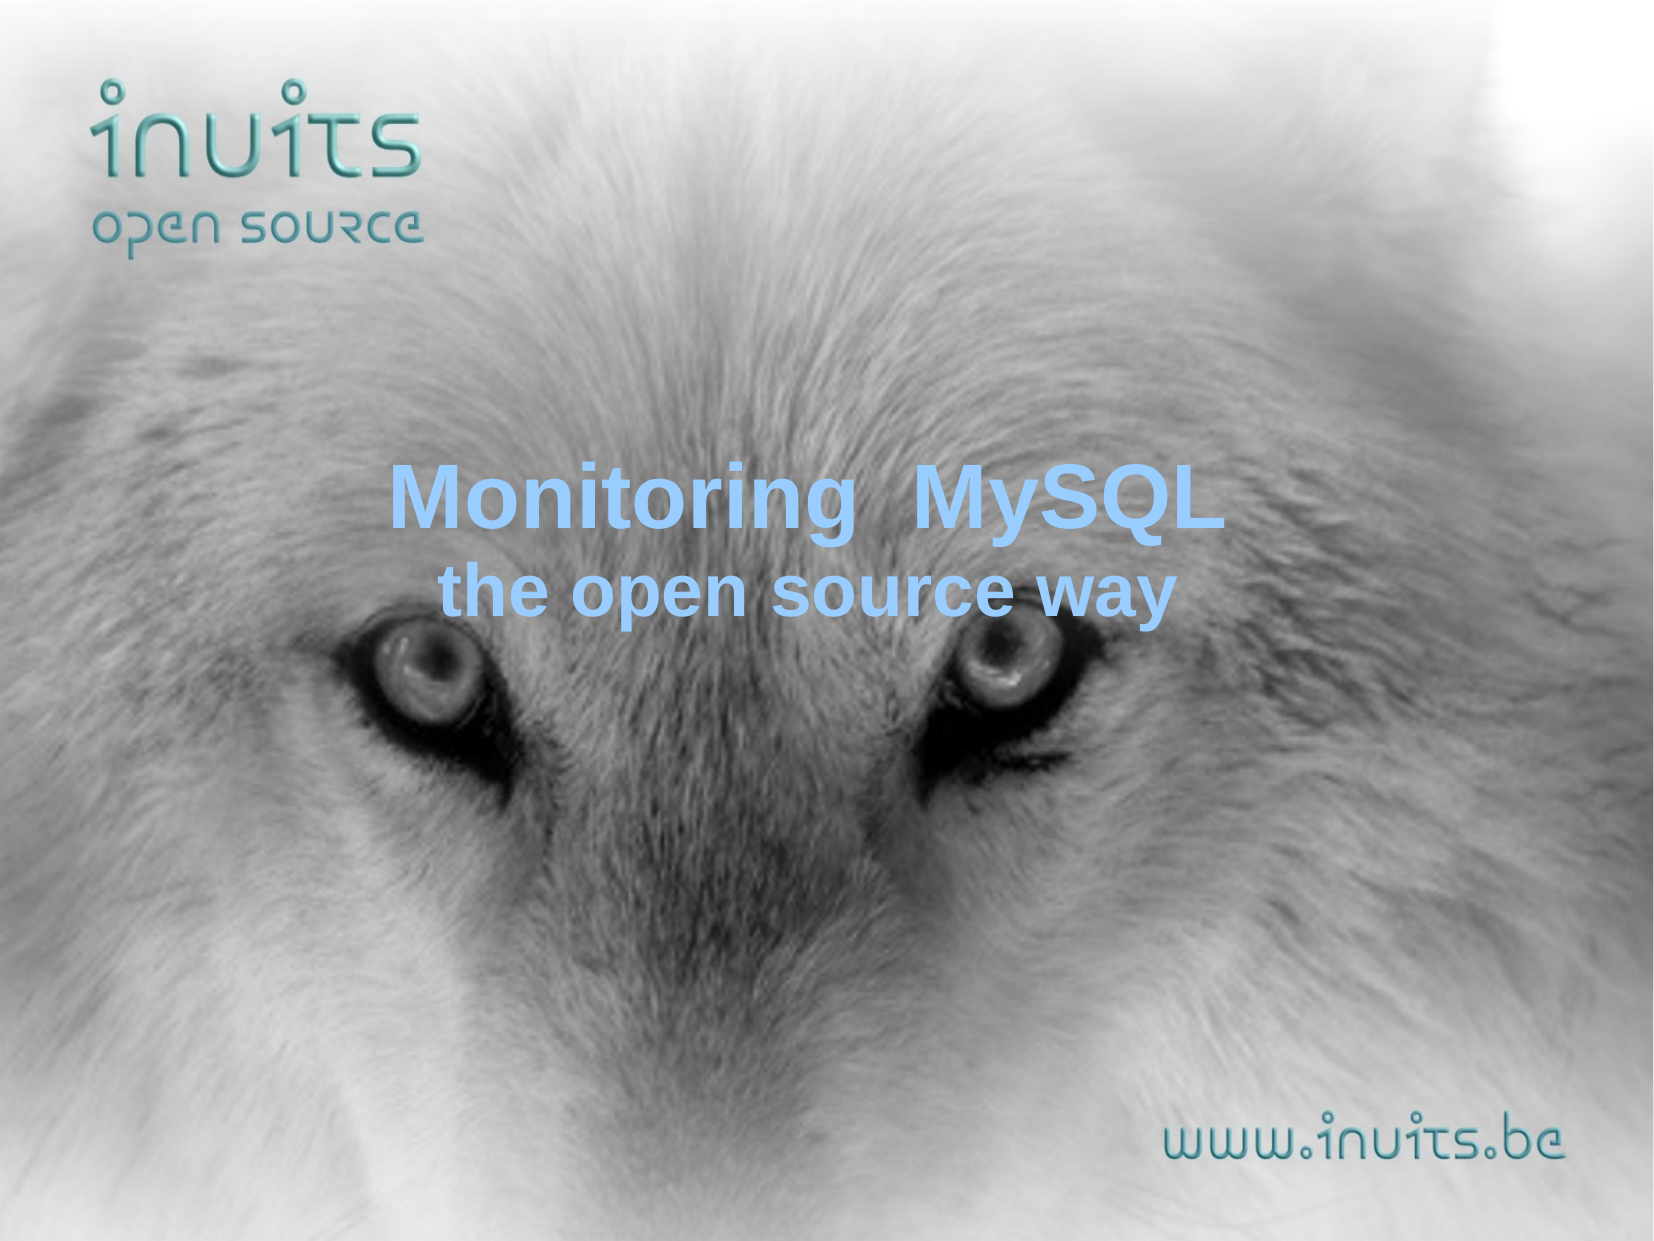

# Monitoring MySQL the open source way